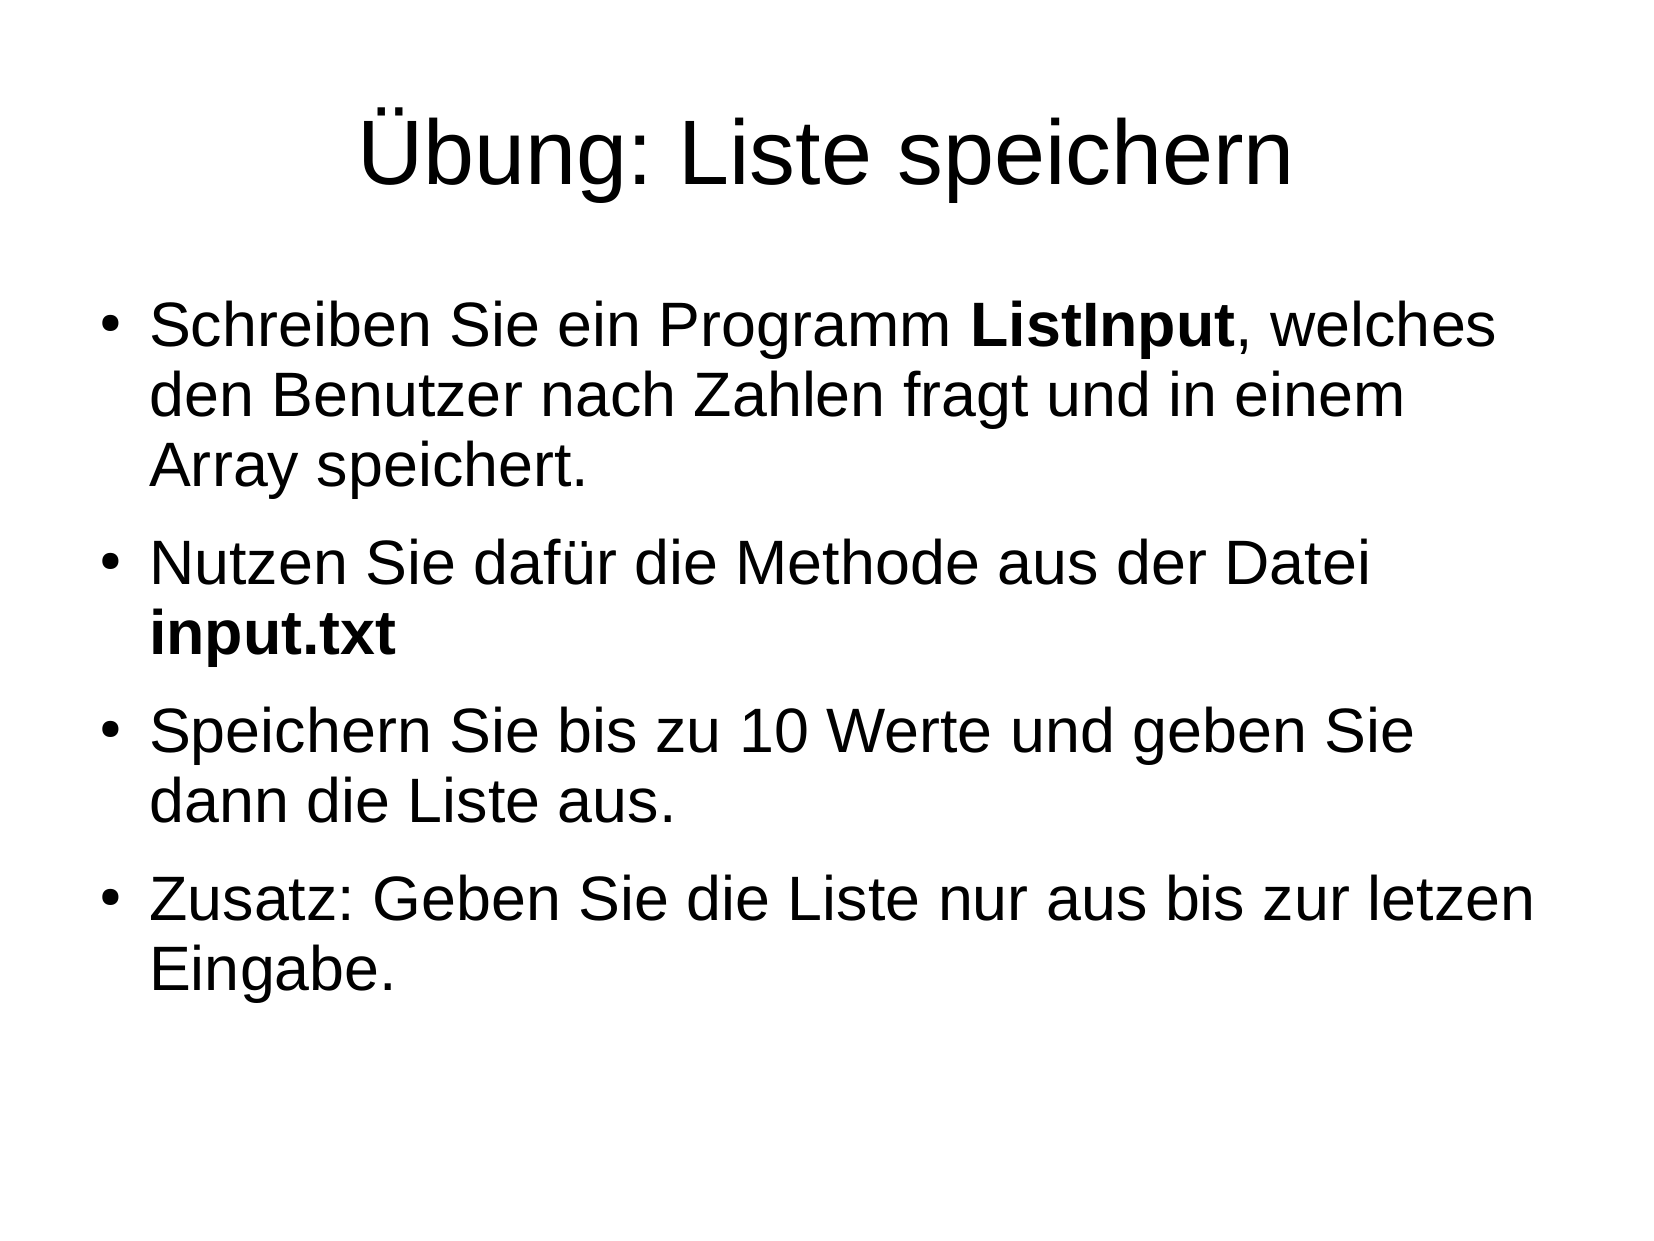

# Übung: Liste speichern
Schreiben Sie ein Programm ListInput, welches den Benutzer nach Zahlen fragt und in einem Array speichert.
Nutzen Sie dafür die Methode aus der Datei input.txt
Speichern Sie bis zu 10 Werte und geben Sie dann die Liste aus.
Zusatz: Geben Sie die Liste nur aus bis zur letzen Eingabe.